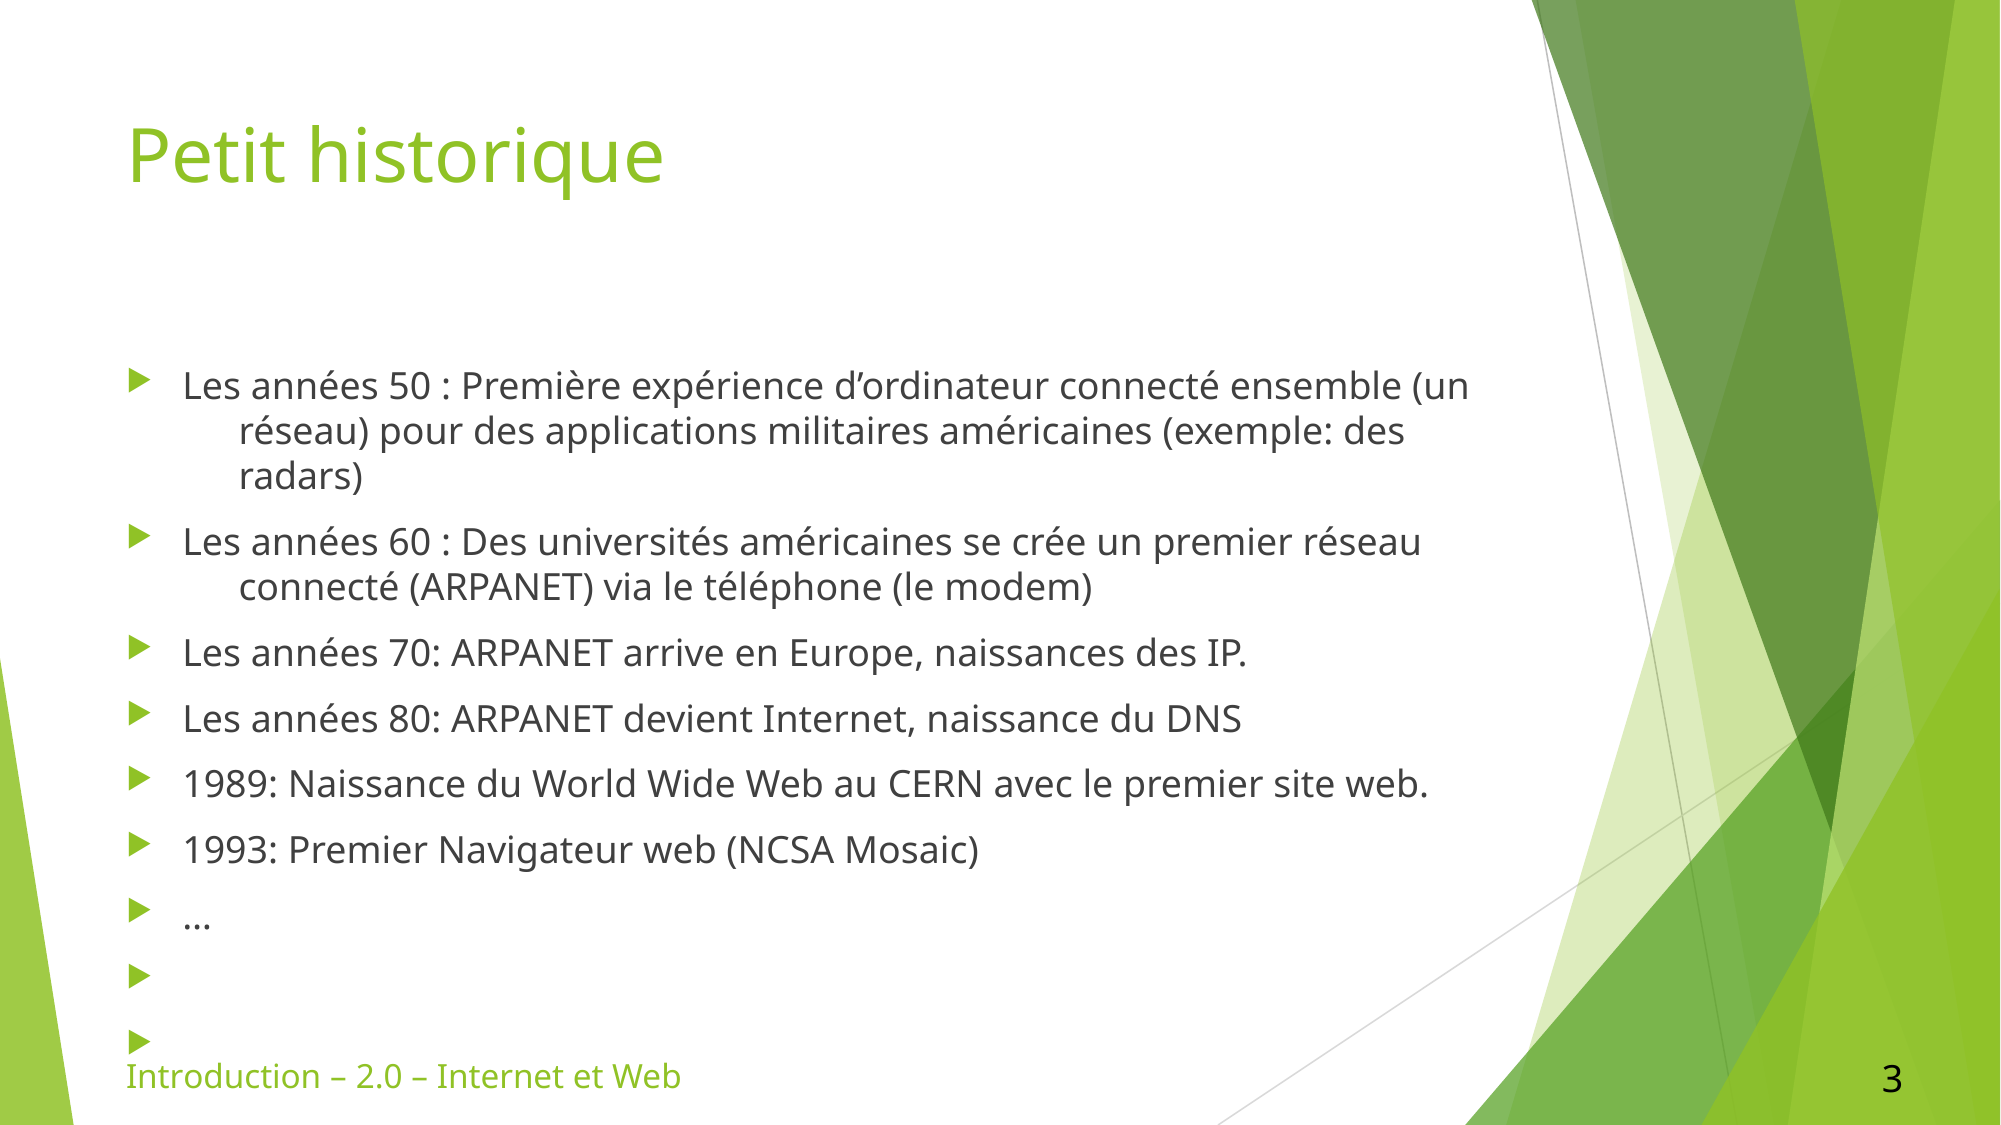

# Petit historique
Les années 50 : Première expérience d’ordinateur connecté ensemble (un réseau) pour des applications militaires américaines (exemple: des radars)
Les années 60 : Des universités américaines se crée un premier réseau connecté (ARPANET) via le téléphone (le modem)
Les années 70: ARPANET arrive en Europe, naissances des IP.
Les années 80: ARPANET devient Internet, naissance du DNS
1989: Naissance du World Wide Web au CERN avec le premier site web.
1993: Premier Navigateur web (NCSA Mosaic)
…
Introduction – 2.0 – Internet et Web